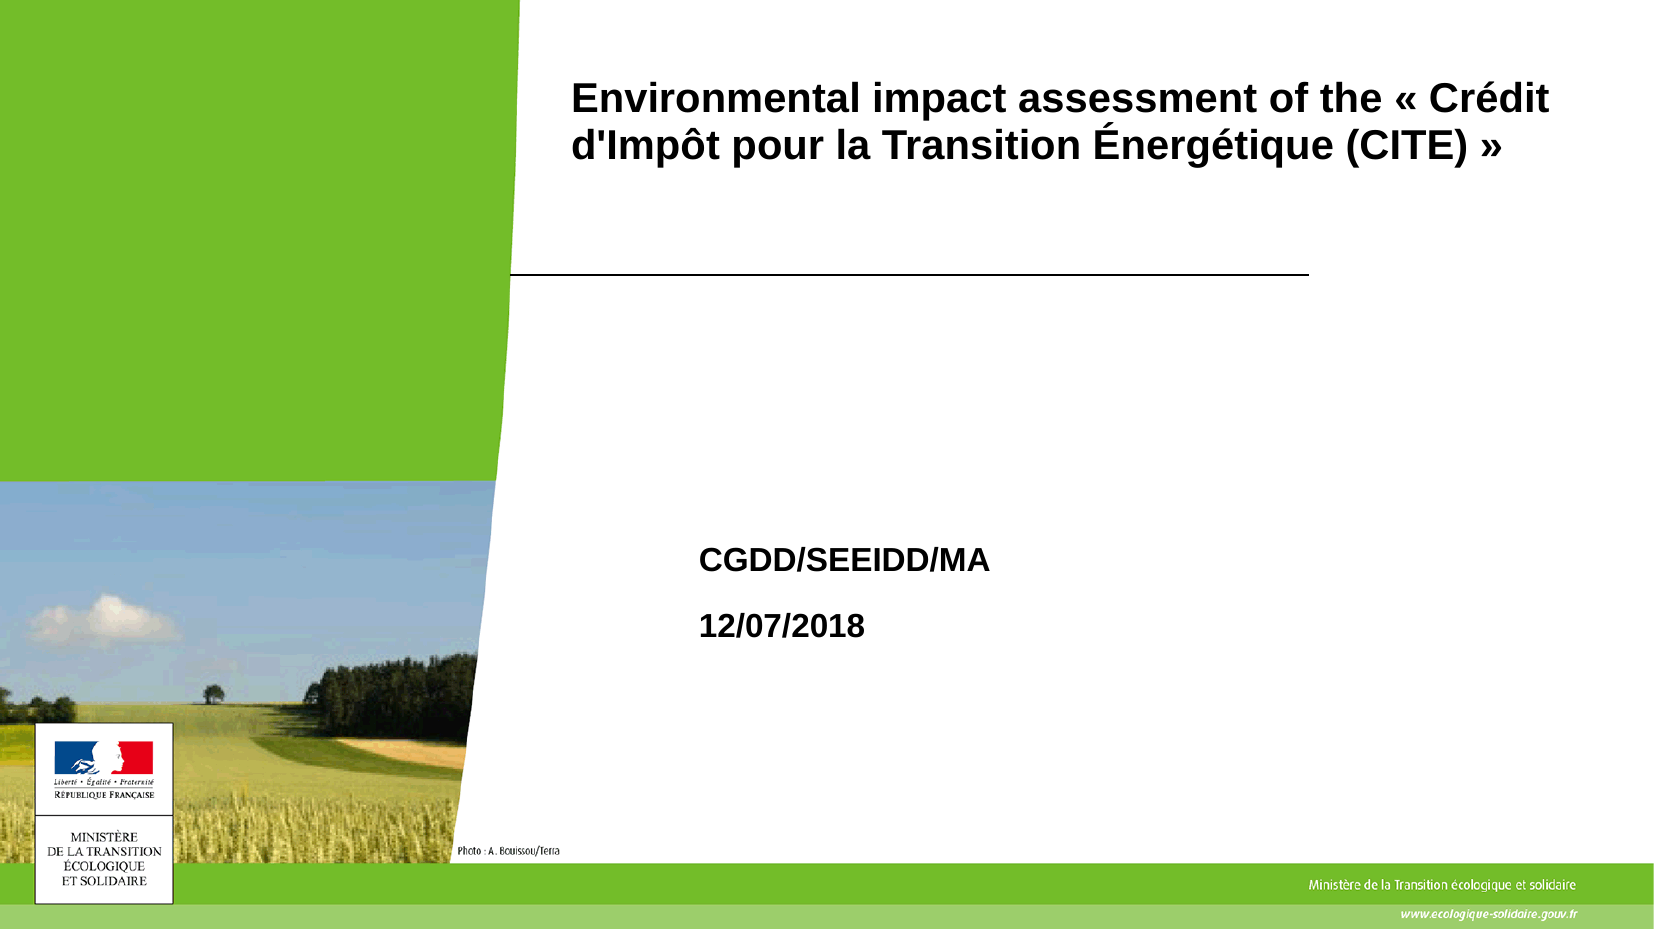

# Environmental impact assessment of the « Crédit d'Impôt pour la Transition Énergétique (CITE) »
CGDD/SEEIDD/MA
12/07/2018